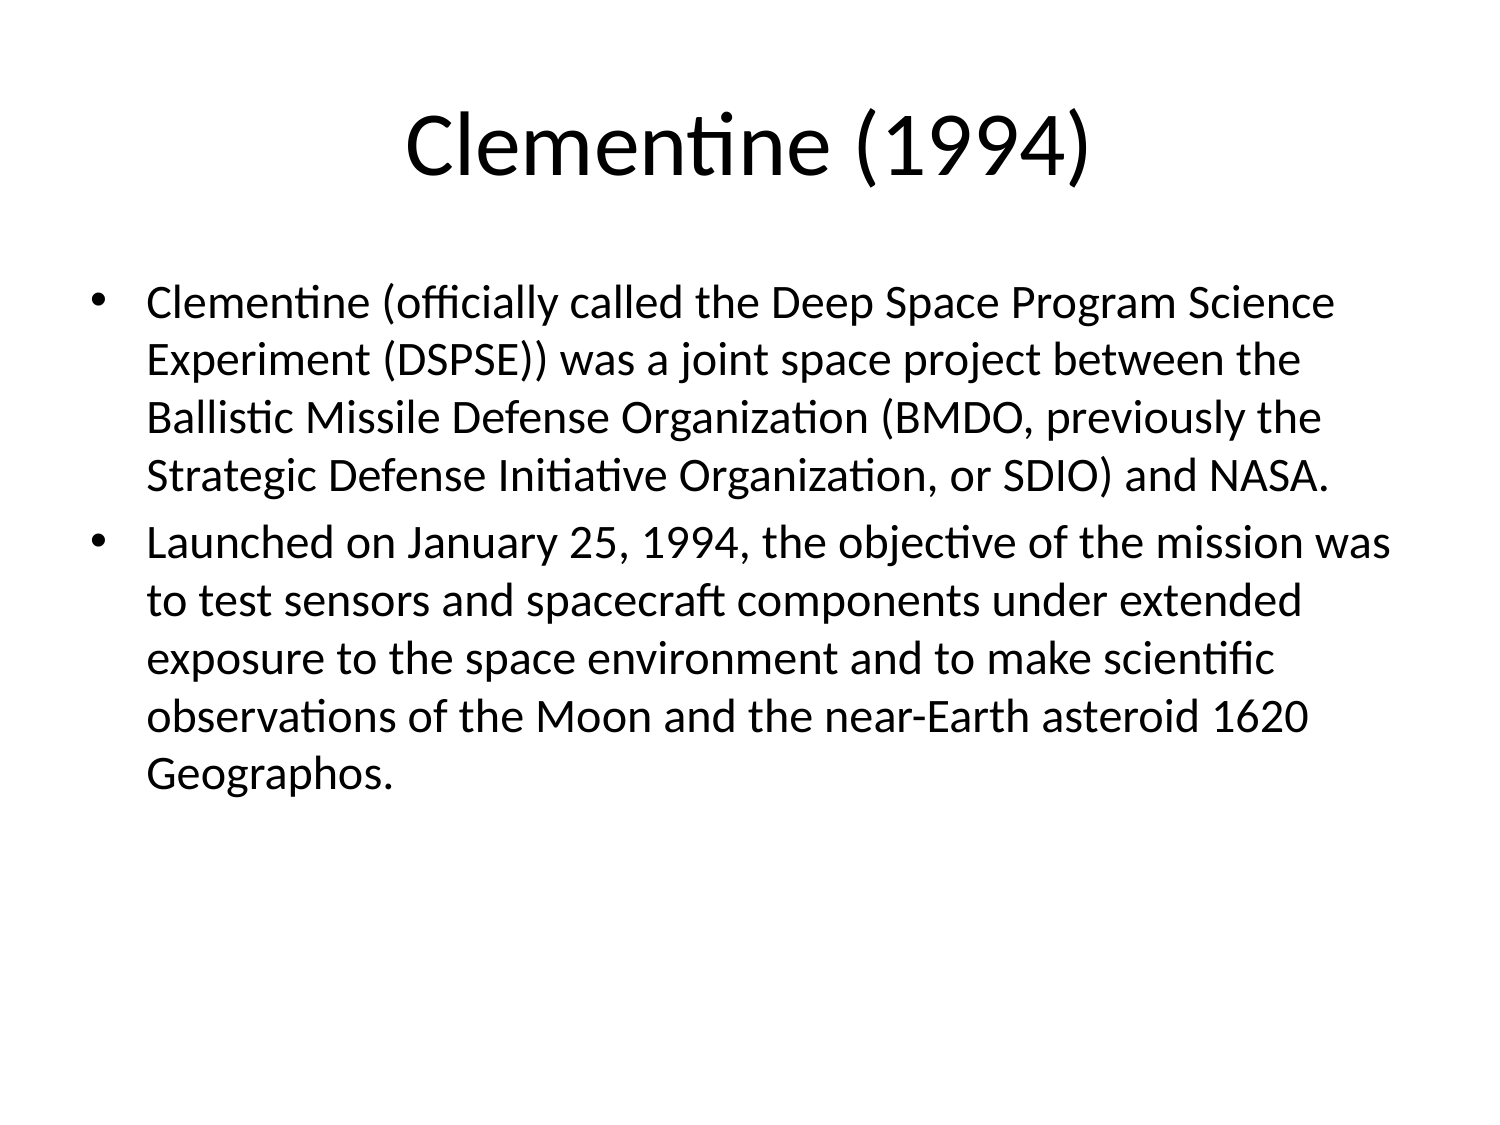

# Clementine (1994)
Clementine (officially called the Deep Space Program Science Experiment (DSPSE)) was a joint space project between the Ballistic Missile Defense Organization (BMDO, previously the Strategic Defense Initiative Organization, or SDIO) and NASA.
Launched on January 25, 1994, the objective of the mission was to test sensors and spacecraft components under extended exposure to the space environment and to make scientific observations of the Moon and the near-Earth asteroid 1620 Geographos.